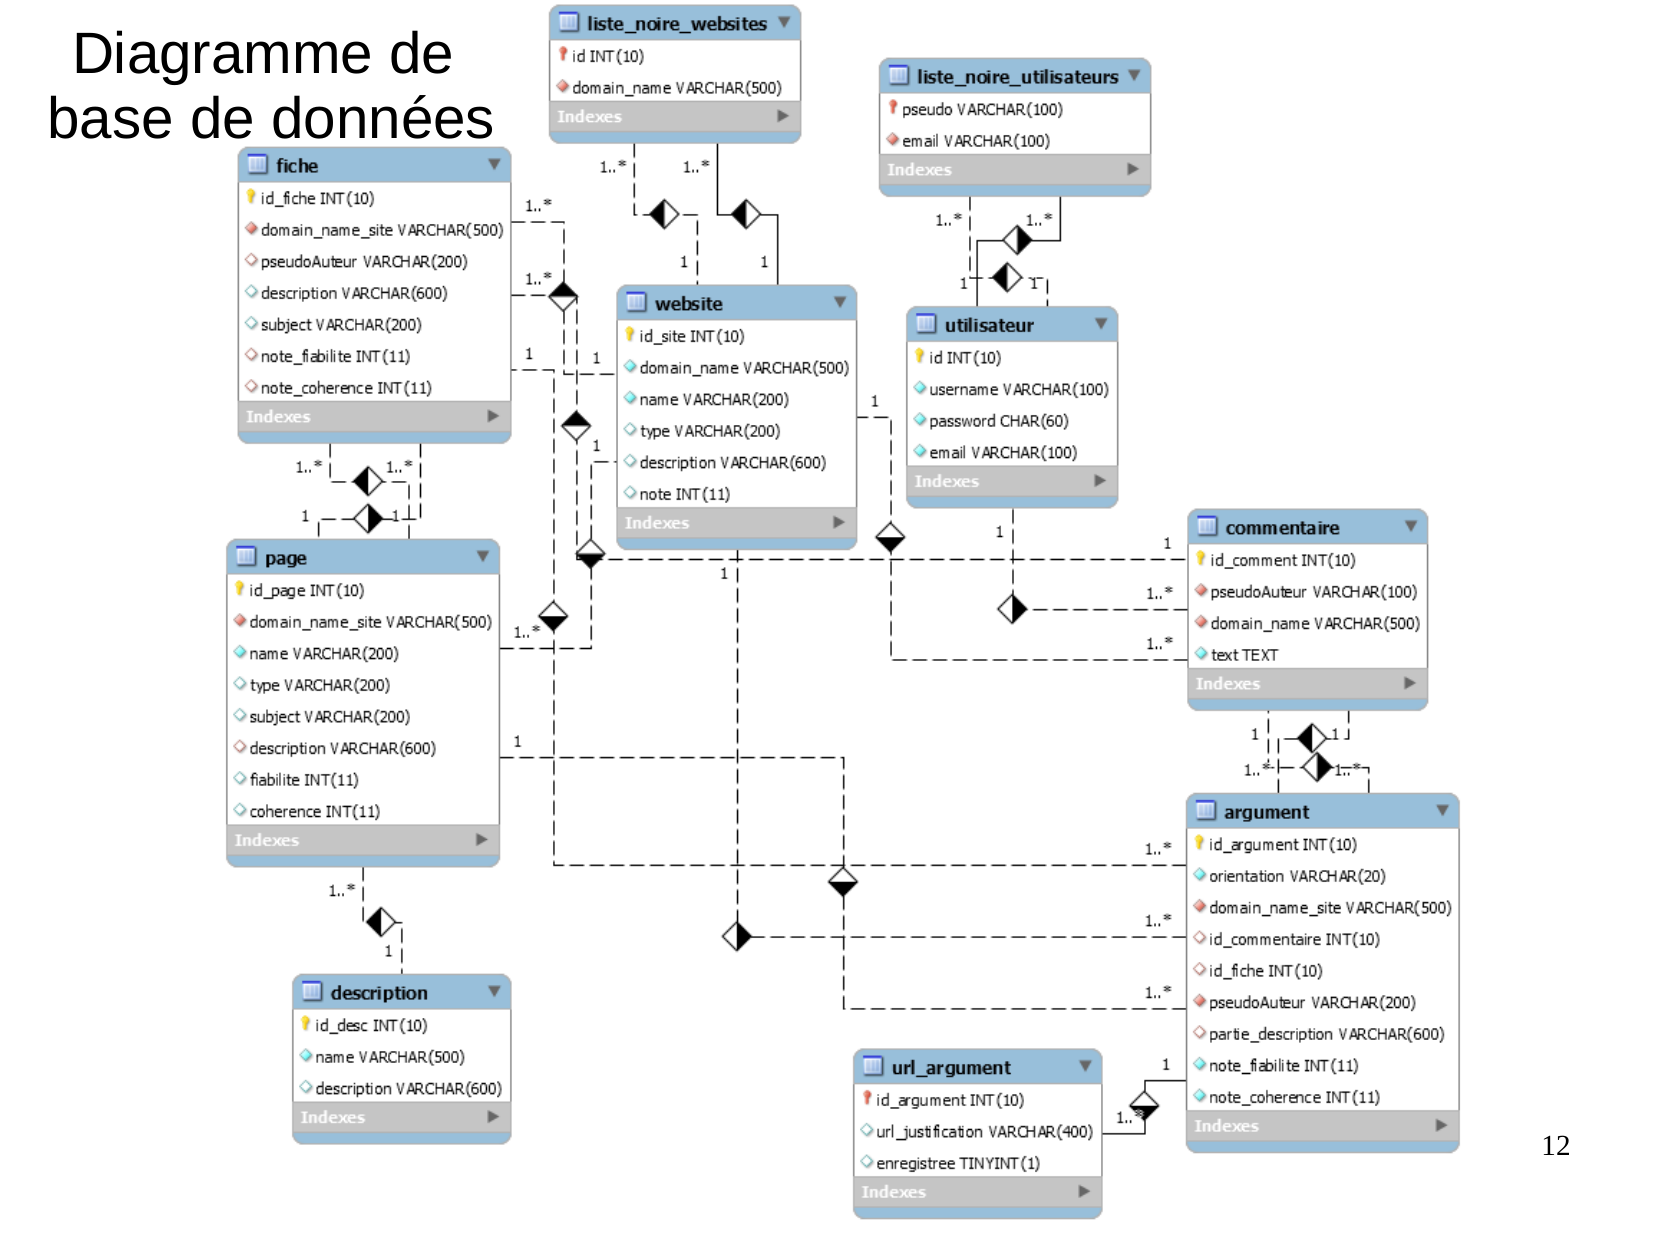

# Diagramme de base de données
12